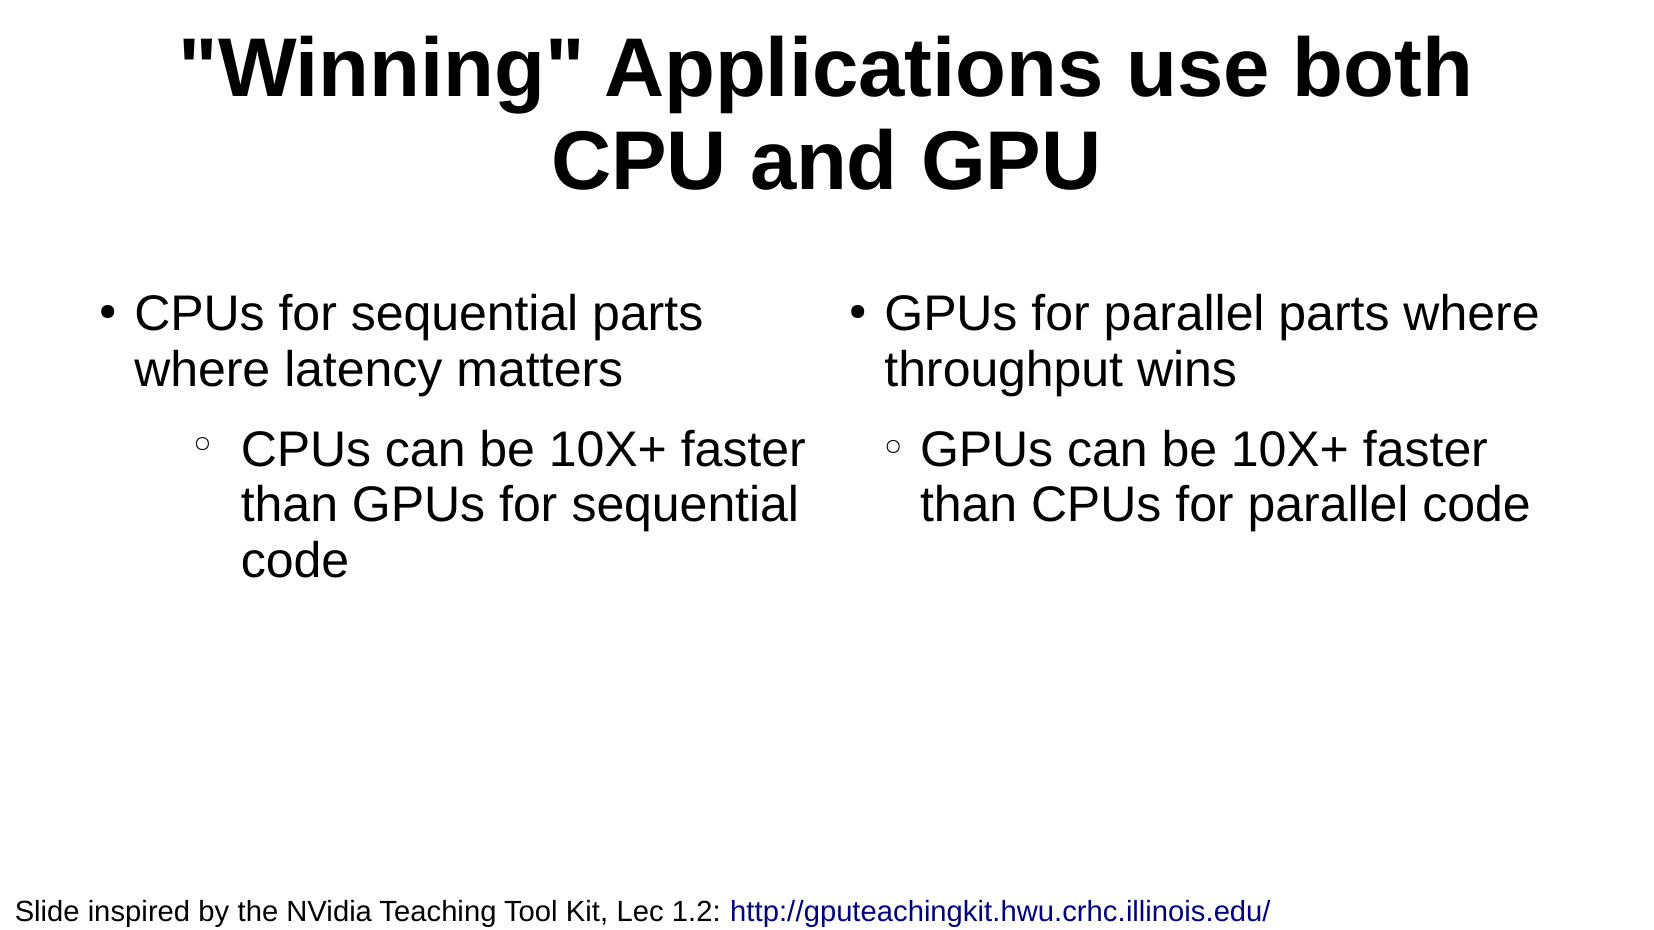

# "Winning" Applications use both CPU and GPU
CPUs for sequential parts where latency matters
CPUs can be 10X+ faster than GPUs for sequential code
GPUs for parallel parts where throughput wins
GPUs can be 10X+ faster than CPUs for parallel code
Slide inspired by the NVidia Teaching Tool Kit, Lec 1.2: http://gputeachingkit.hwu.crhc.illinois.edu/